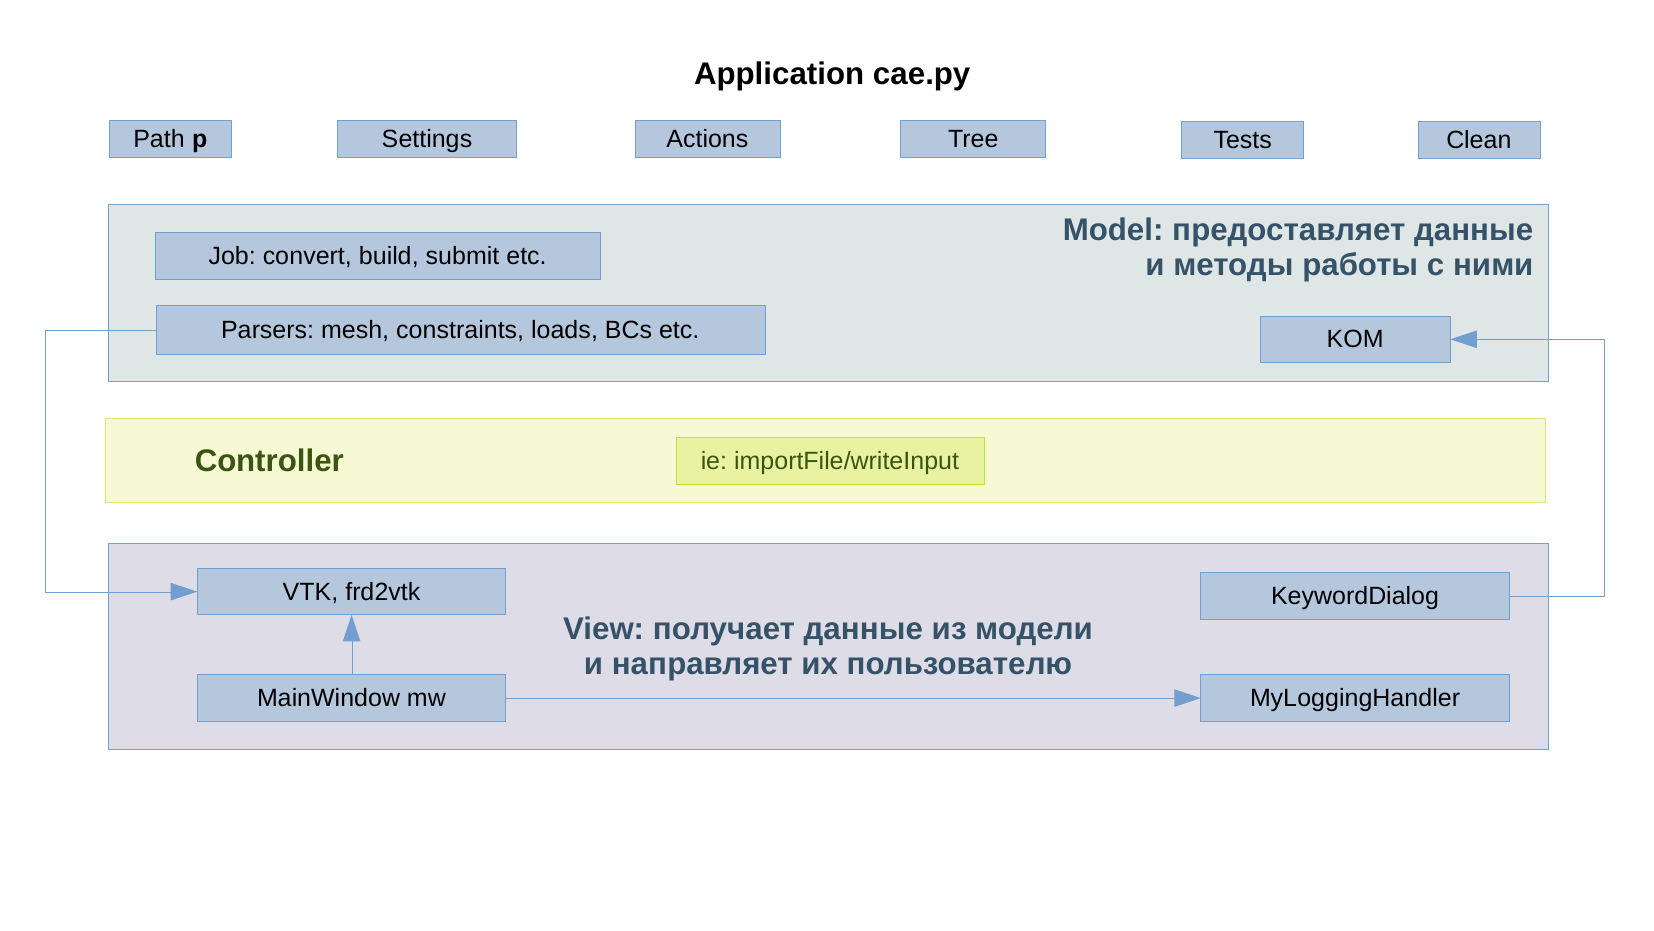

Application cae.py
Path p
Settings
Actions
Tree
Tests
Clean
Model: предоставляет данные
и методы работы с ними
Job: convert, build, submit etc.
Parsers: mesh, constraints, loads, BCs etc.
KOM
	Controller
ie: importFile/writeInput
View: получает данные из модели
и направляет их пользователю
VTK, frd2vtk
KeywordDialog
MainWindow mw
MyLoggingHandler